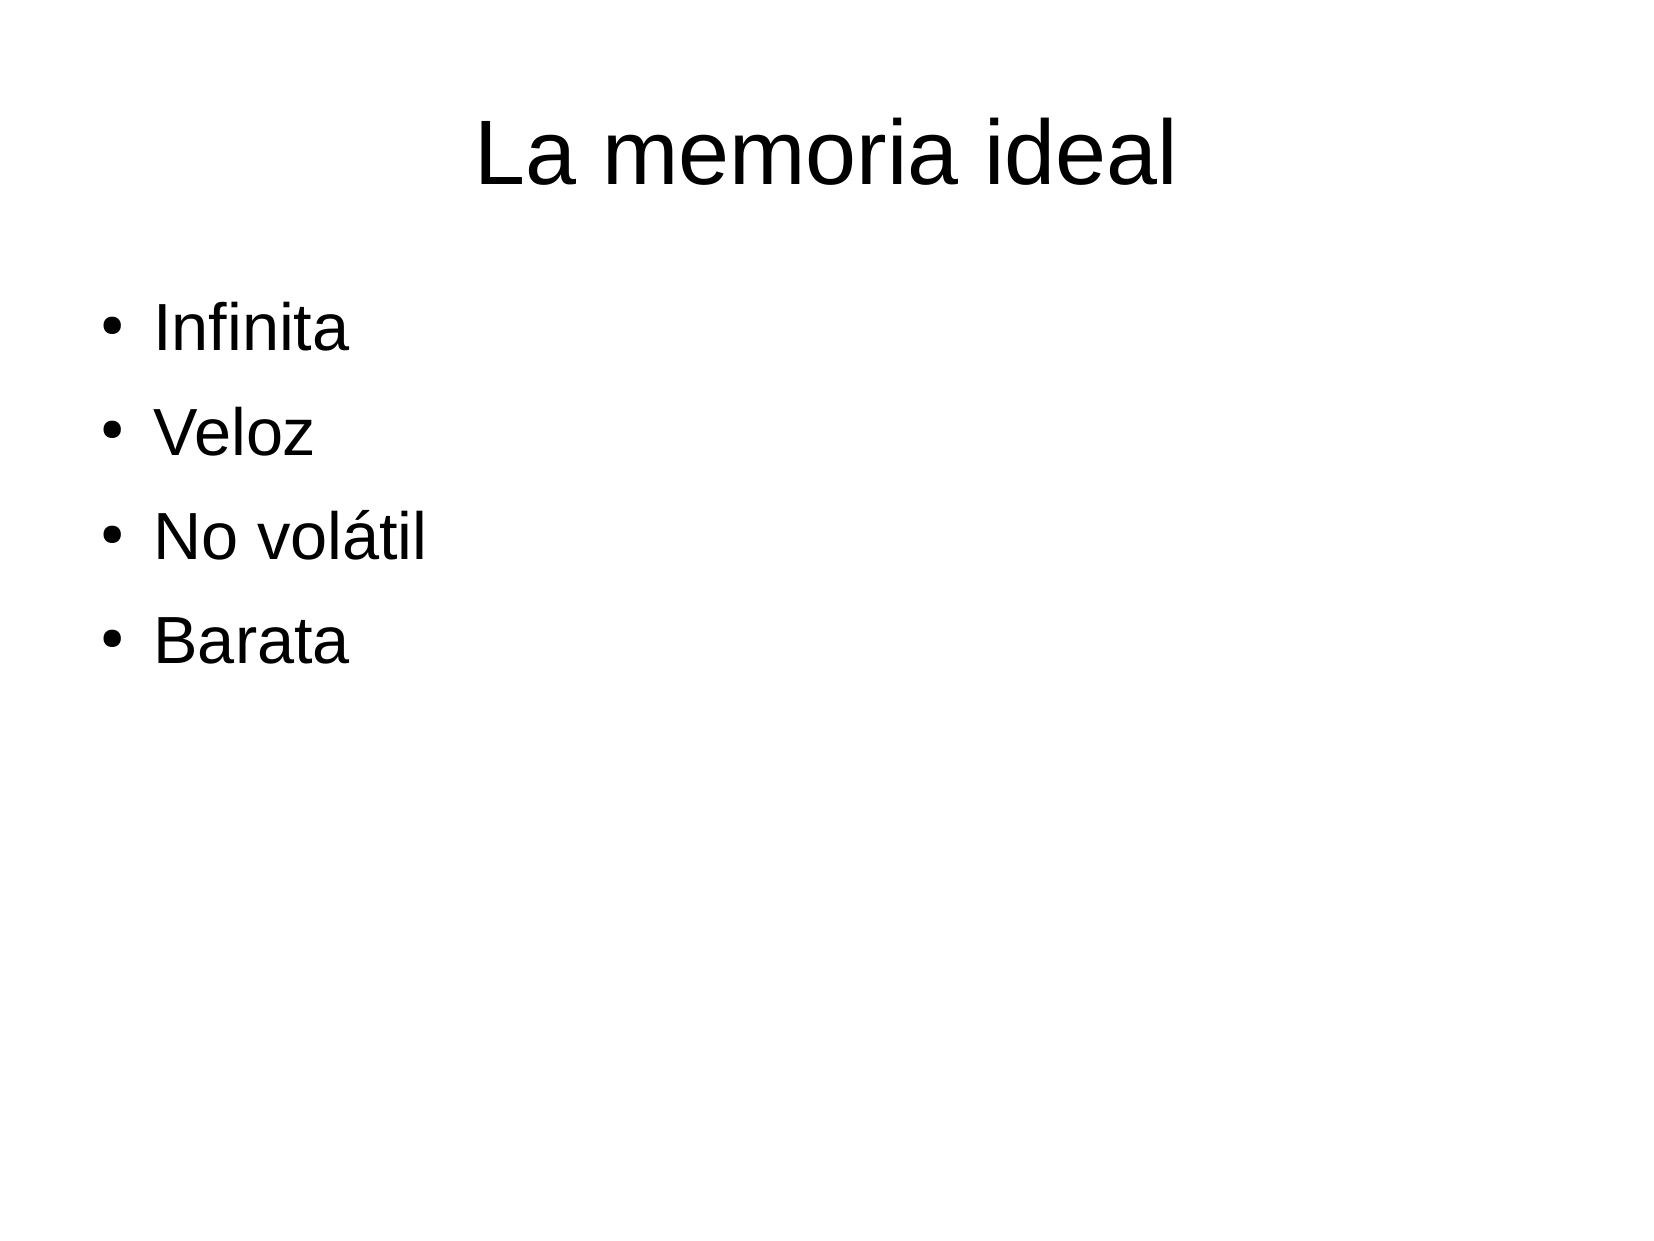

# La memoria ideal
Infinita
Veloz
No volátil
Barata